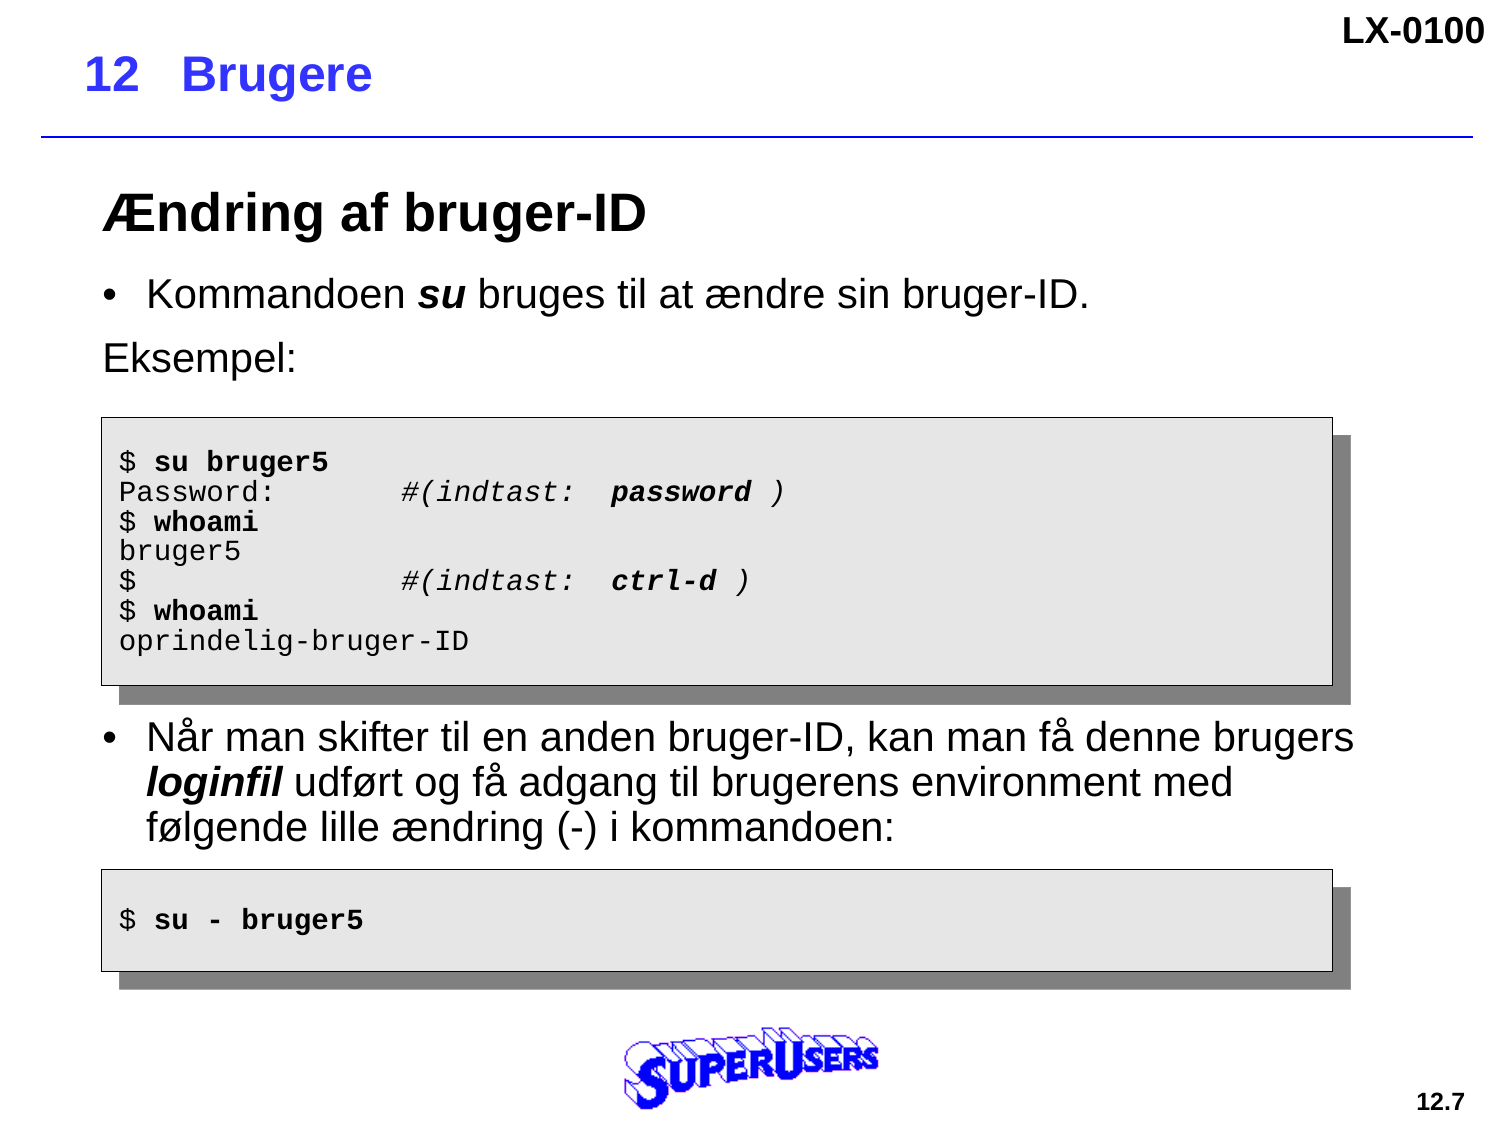

# 12 Brugere
Ændring af bruger-ID
Kommandoen su bruges til at ændre sin bruger-ID.
Eksempel:
Når man skifter til en anden bruger-ID, kan man få denne brugers loginfil udført og få adgang til brugerens environment med følgende lille ændring (-) i kommandoen:
 $ su bruger5
 Password: 	#(indtast: password )
 $ whoami
 bruger5
 $ 		#(indtast: ctrl-d )
 $ whoami
 oprindelig-bruger-ID
 $ su - bruger5